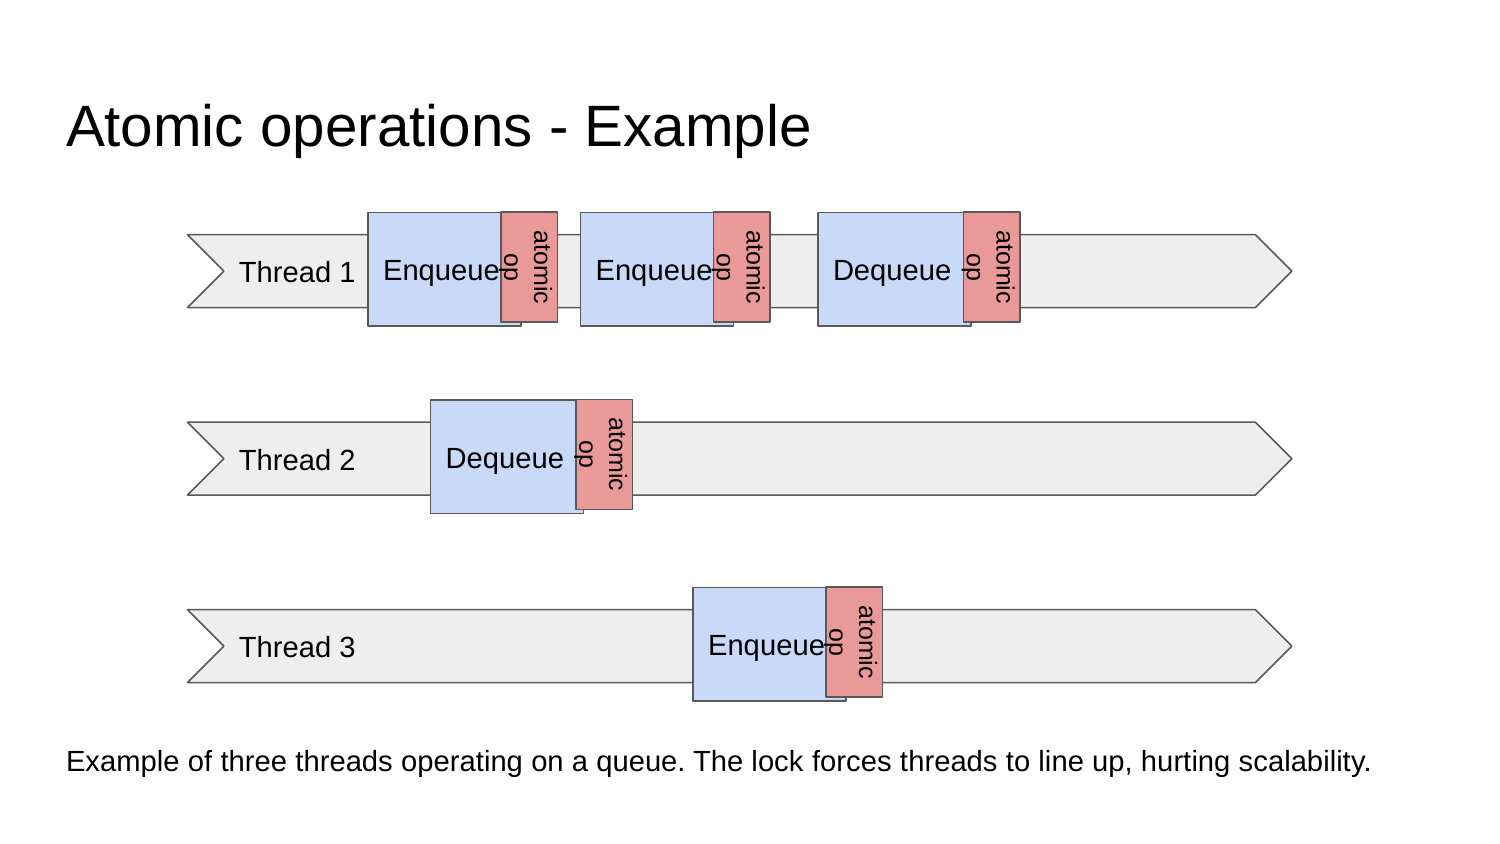

# Atomic operations - Example
Enqueue
Enqueue
Dequeue
Thread 1
atomic op
atomic op
atomic op
Dequeue
Thread 2
atomic op
Enqueue
Thread 3
atomic op
Example of three threads operating on a queue. The lock forces threads to line up, hurting scalability.